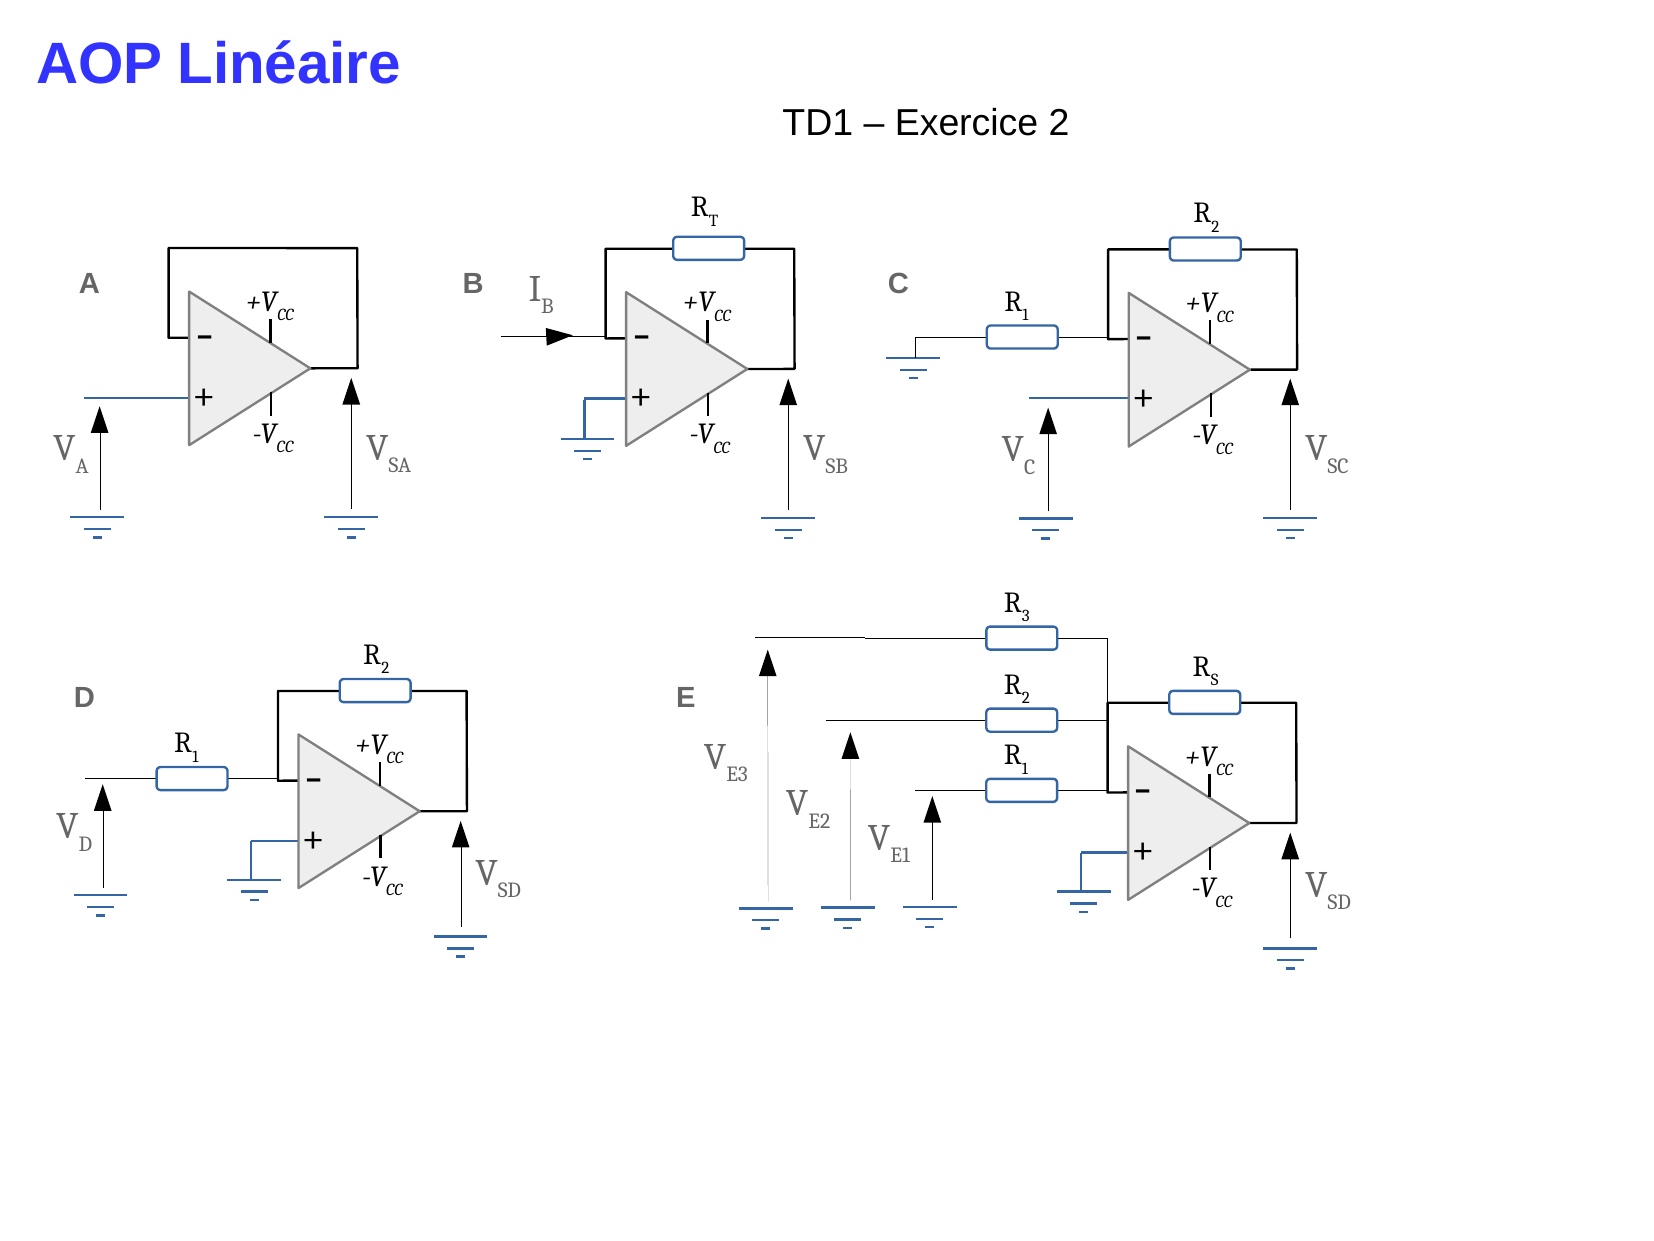

AOP Linéaire
TD1 – Exercice 2
RT
R2
A
B
C
IB
R1
+VCC
+VCC
+VCC
-
-
-
+
+
+
-VCC
-VCC
-VCC
VSA
VA
VSB
VSC
VC
R3
R2
RS
R2
D
E
R1
+VCC
VE3
R1
+VCC
-
-
VE2
VD
+
VE1
+
VSD
-VCC
VSD
-VCC